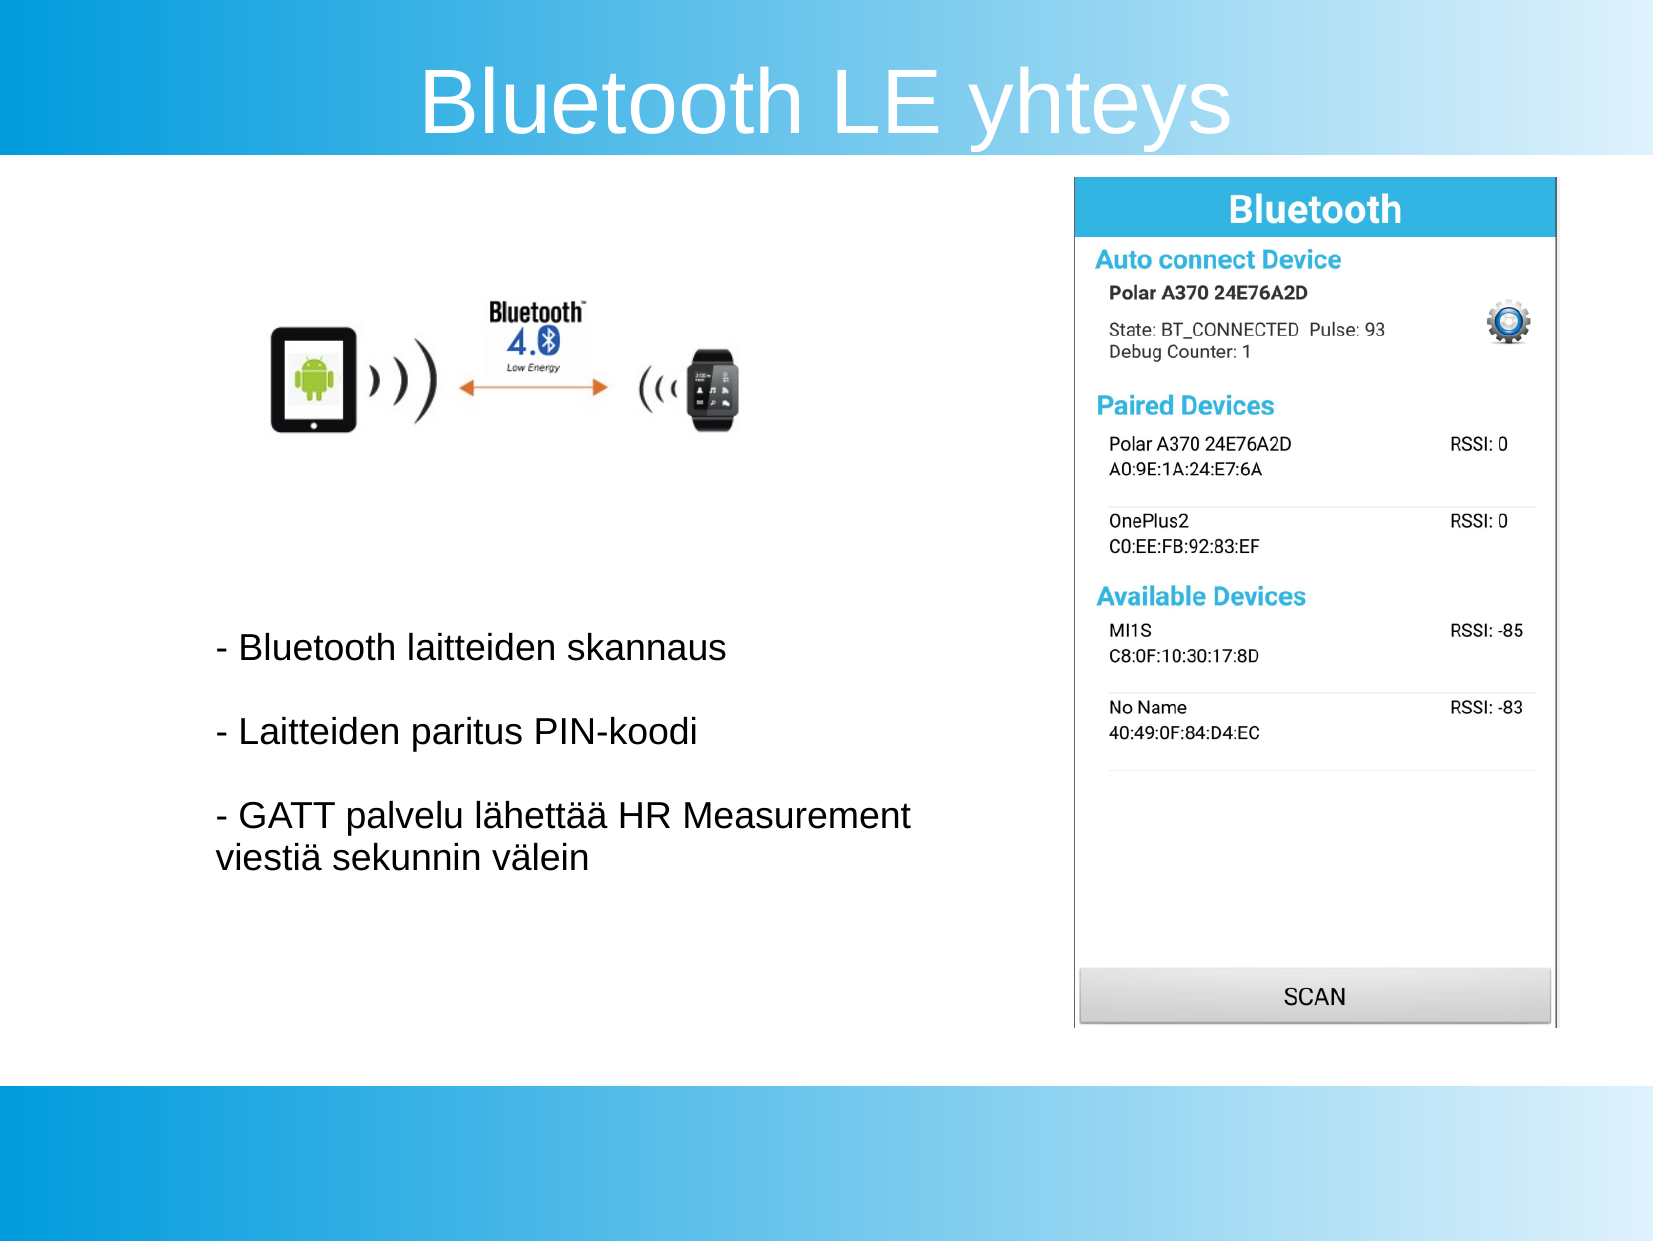

# Bluetooth LE yhteys
- Bluetooth laitteiden skannaus
- Laitteiden paritus PIN-koodi
- GATT palvelu lähettää HR Measurement viestiä sekunnin välein